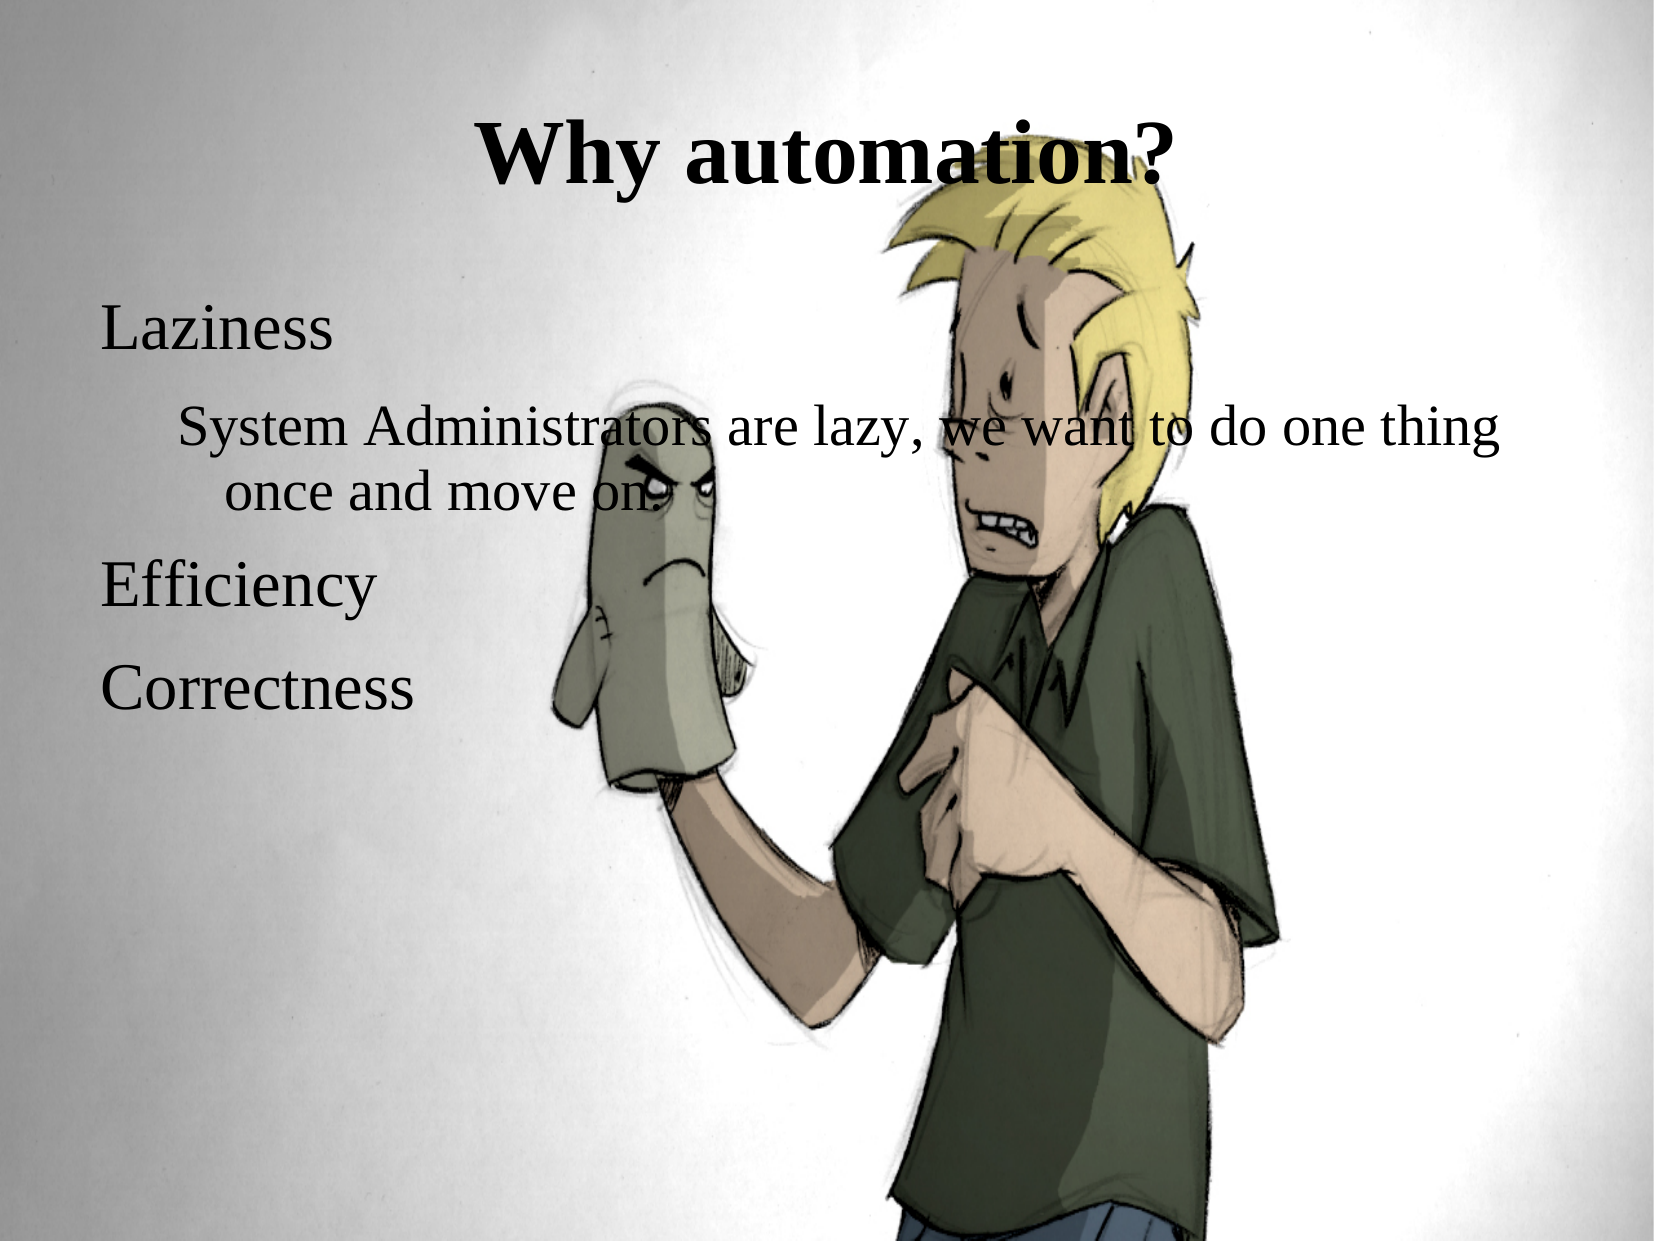

# Why automation?
Laziness
System Administrators are lazy, we want to do one thing once and move on.
Efficiency
Correctness